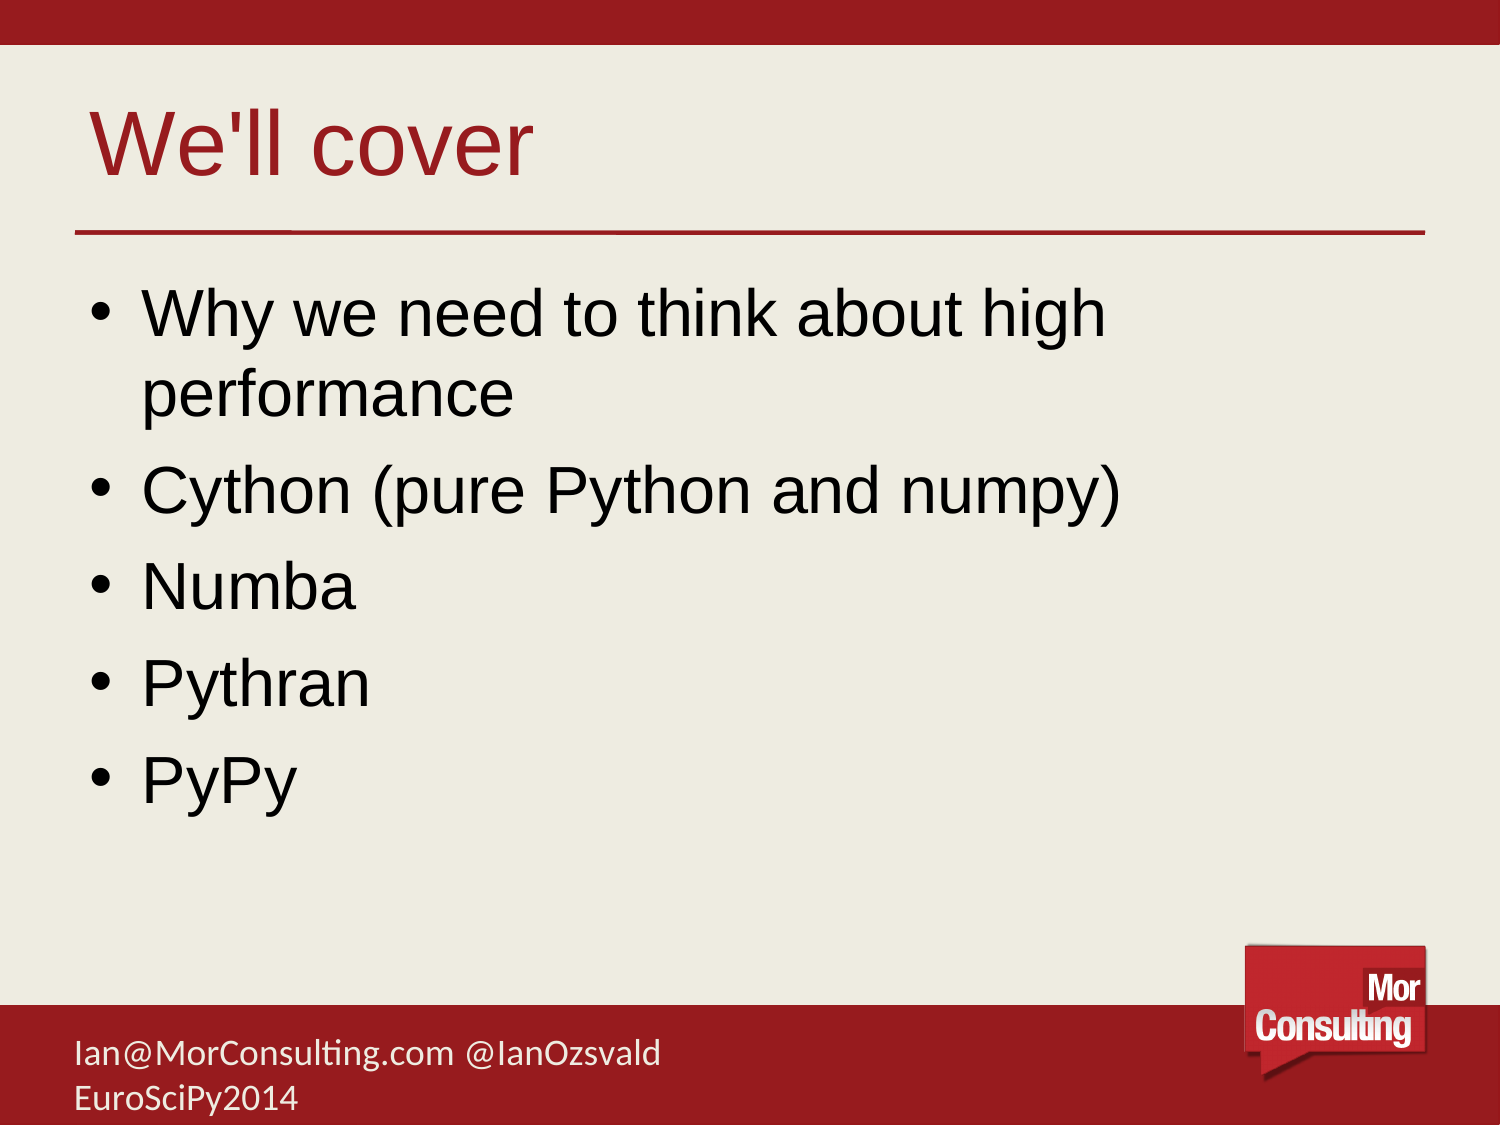

We'll cover
Why we need to think about high performance
Cython (pure Python and numpy)
Numba
Pythran
PyPy